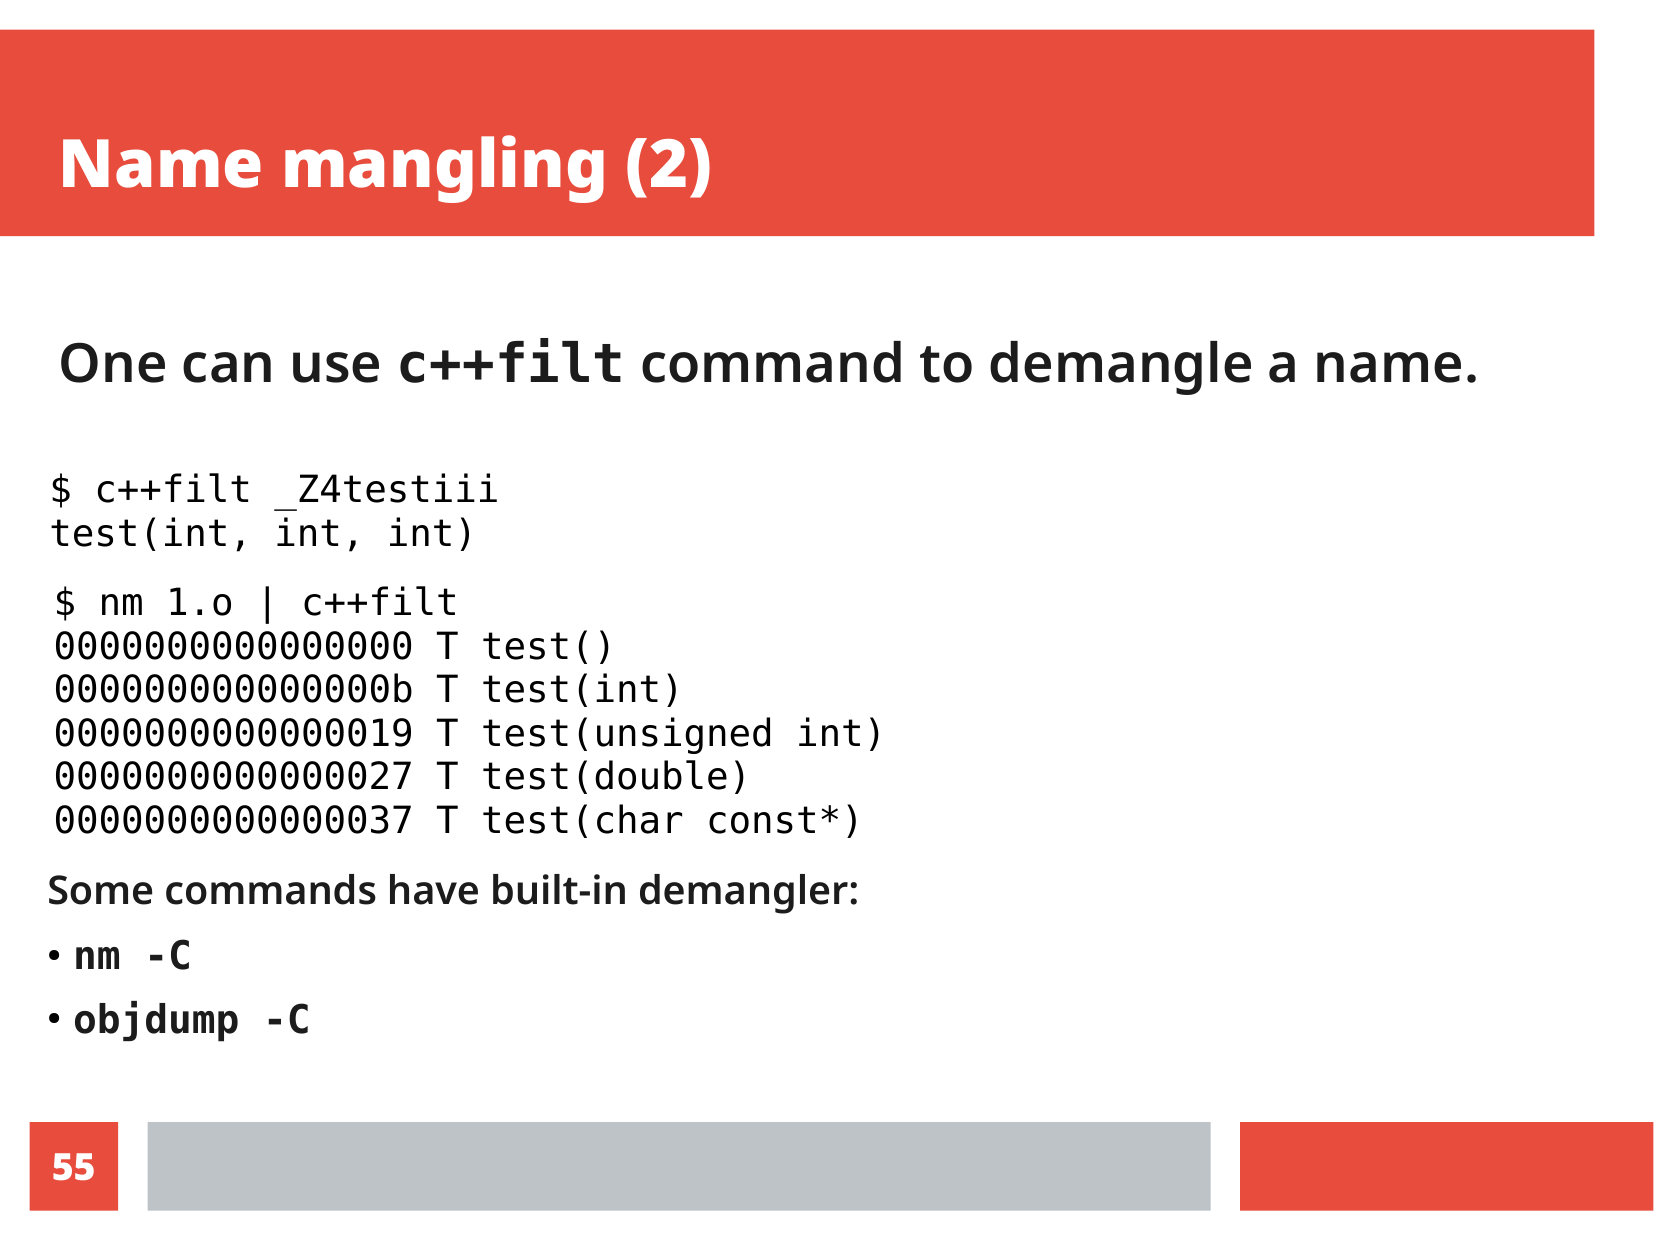

# Name mangling (2)
One can use c++filt command to demangle a name.
$ c++filt _Z4testiii
test(int, int, int)
$ nm 1.o | c++filt
0000000000000000 T test()
000000000000000b T test(int)
0000000000000019 T test(unsigned int)
0000000000000027 T test(double)
0000000000000037 T test(char const*)
Some commands have built-in demangler:
nm -C
objdump -C
55